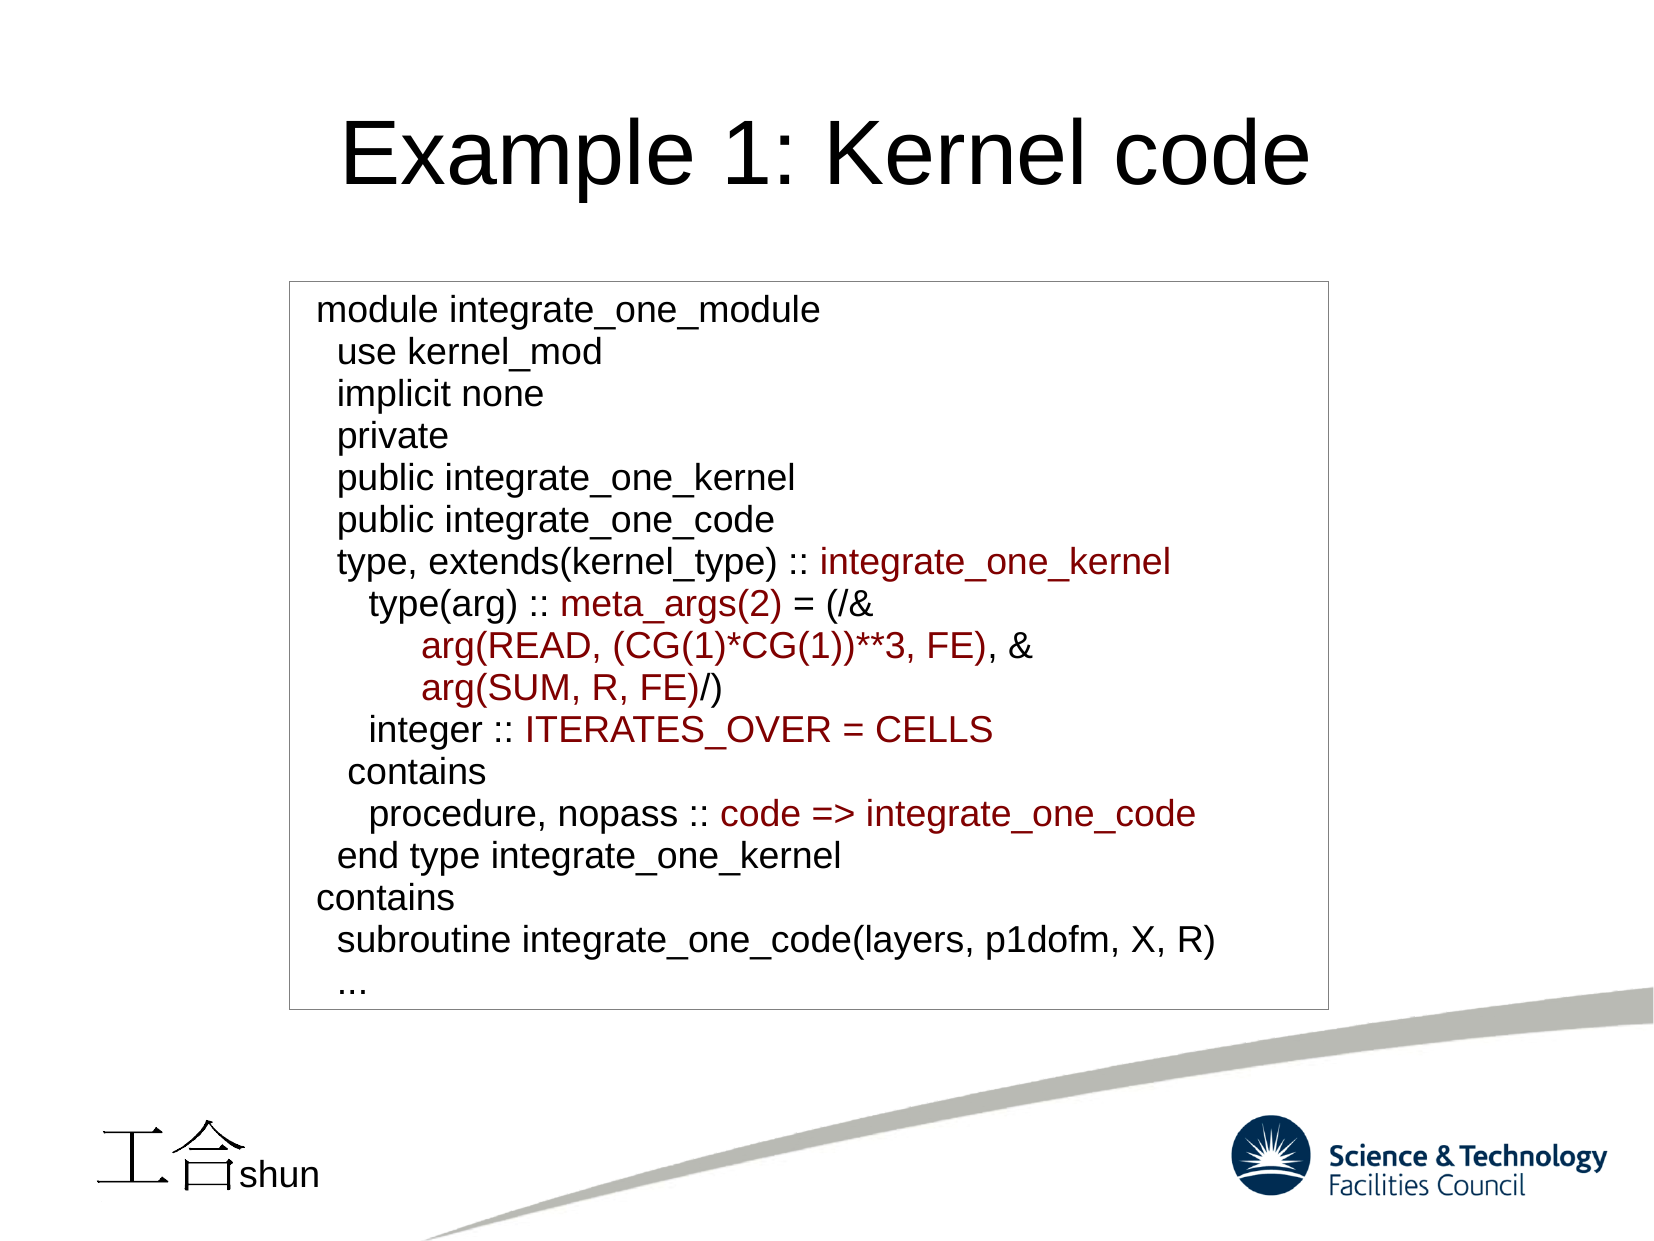

# Example 1: Kernel code
module integrate_one_module
 use kernel_mod
 implicit none
 private
 public integrate_one_kernel
 public integrate_one_code
 type, extends(kernel_type) :: integrate_one_kernel
 type(arg) :: meta_args(2) = (/&
 arg(READ, (CG(1)*CG(1))**3, FE), &
 arg(SUM, R, FE)/)
 integer :: ITERATES_OVER = CELLS
 contains
 procedure, nopass :: code => integrate_one_code
 end type integrate_one_kernel
contains
 subroutine integrate_one_code(layers, p1dofm, X, R)
 ...